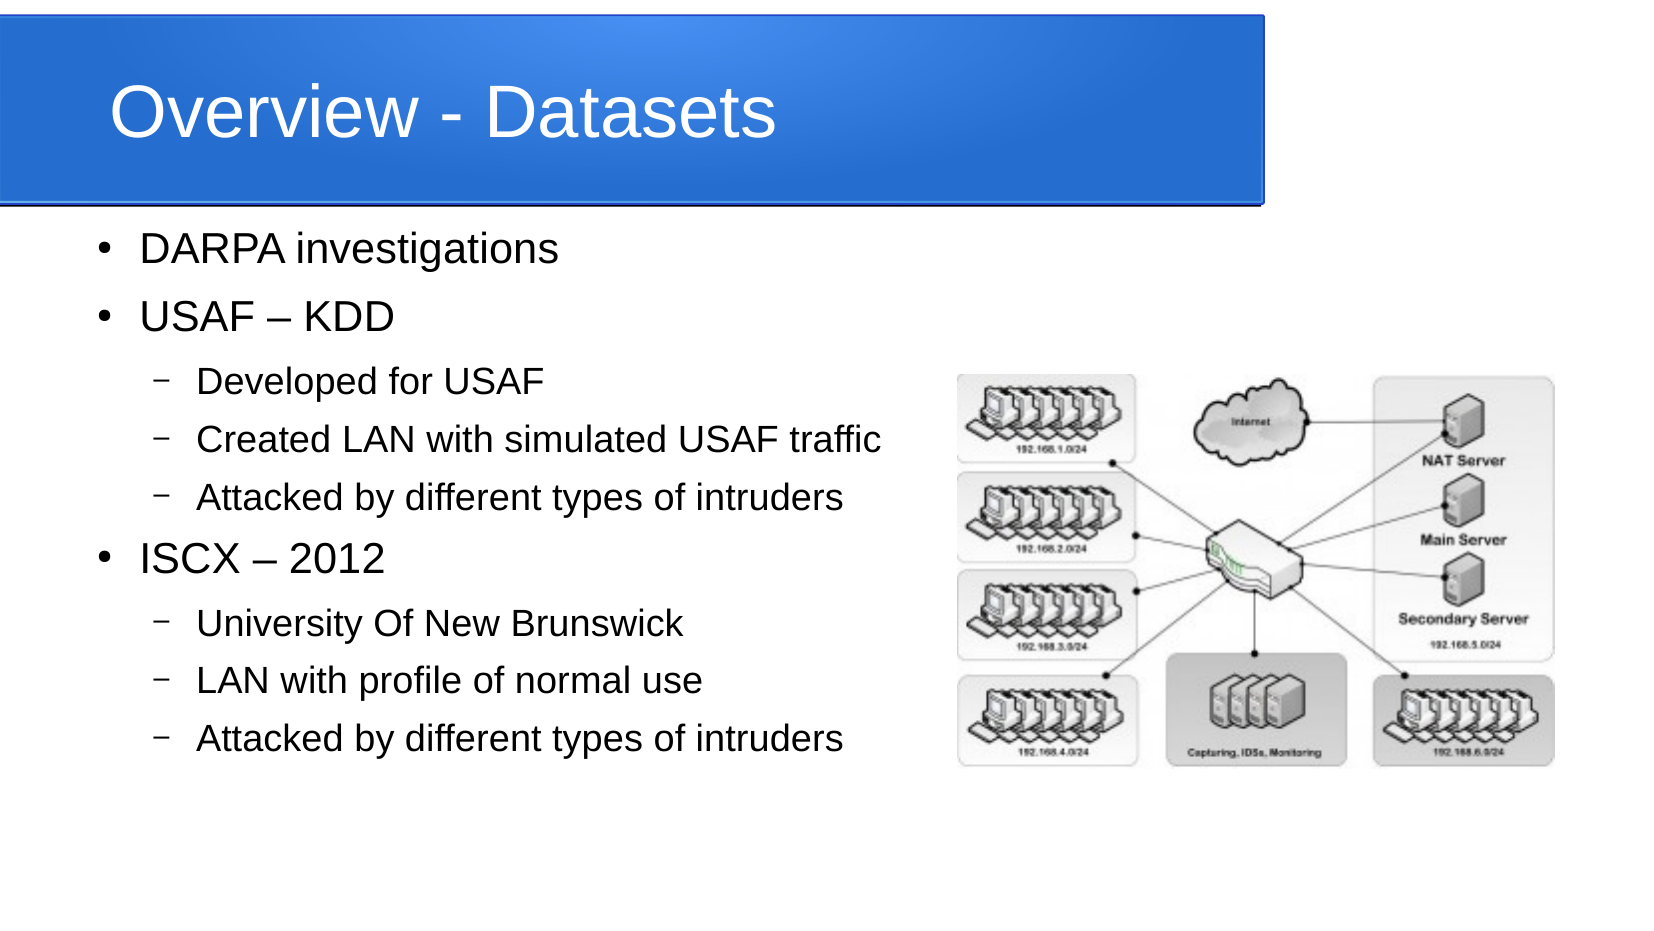

# Overview - Datasets
DARPA investigations
USAF – KDD
Developed for USAF
Created LAN with simulated USAF traffic
Attacked by different types of intruders
ISCX – 2012
University Of New Brunswick
LAN with profile of normal use
Attacked by different types of intruders